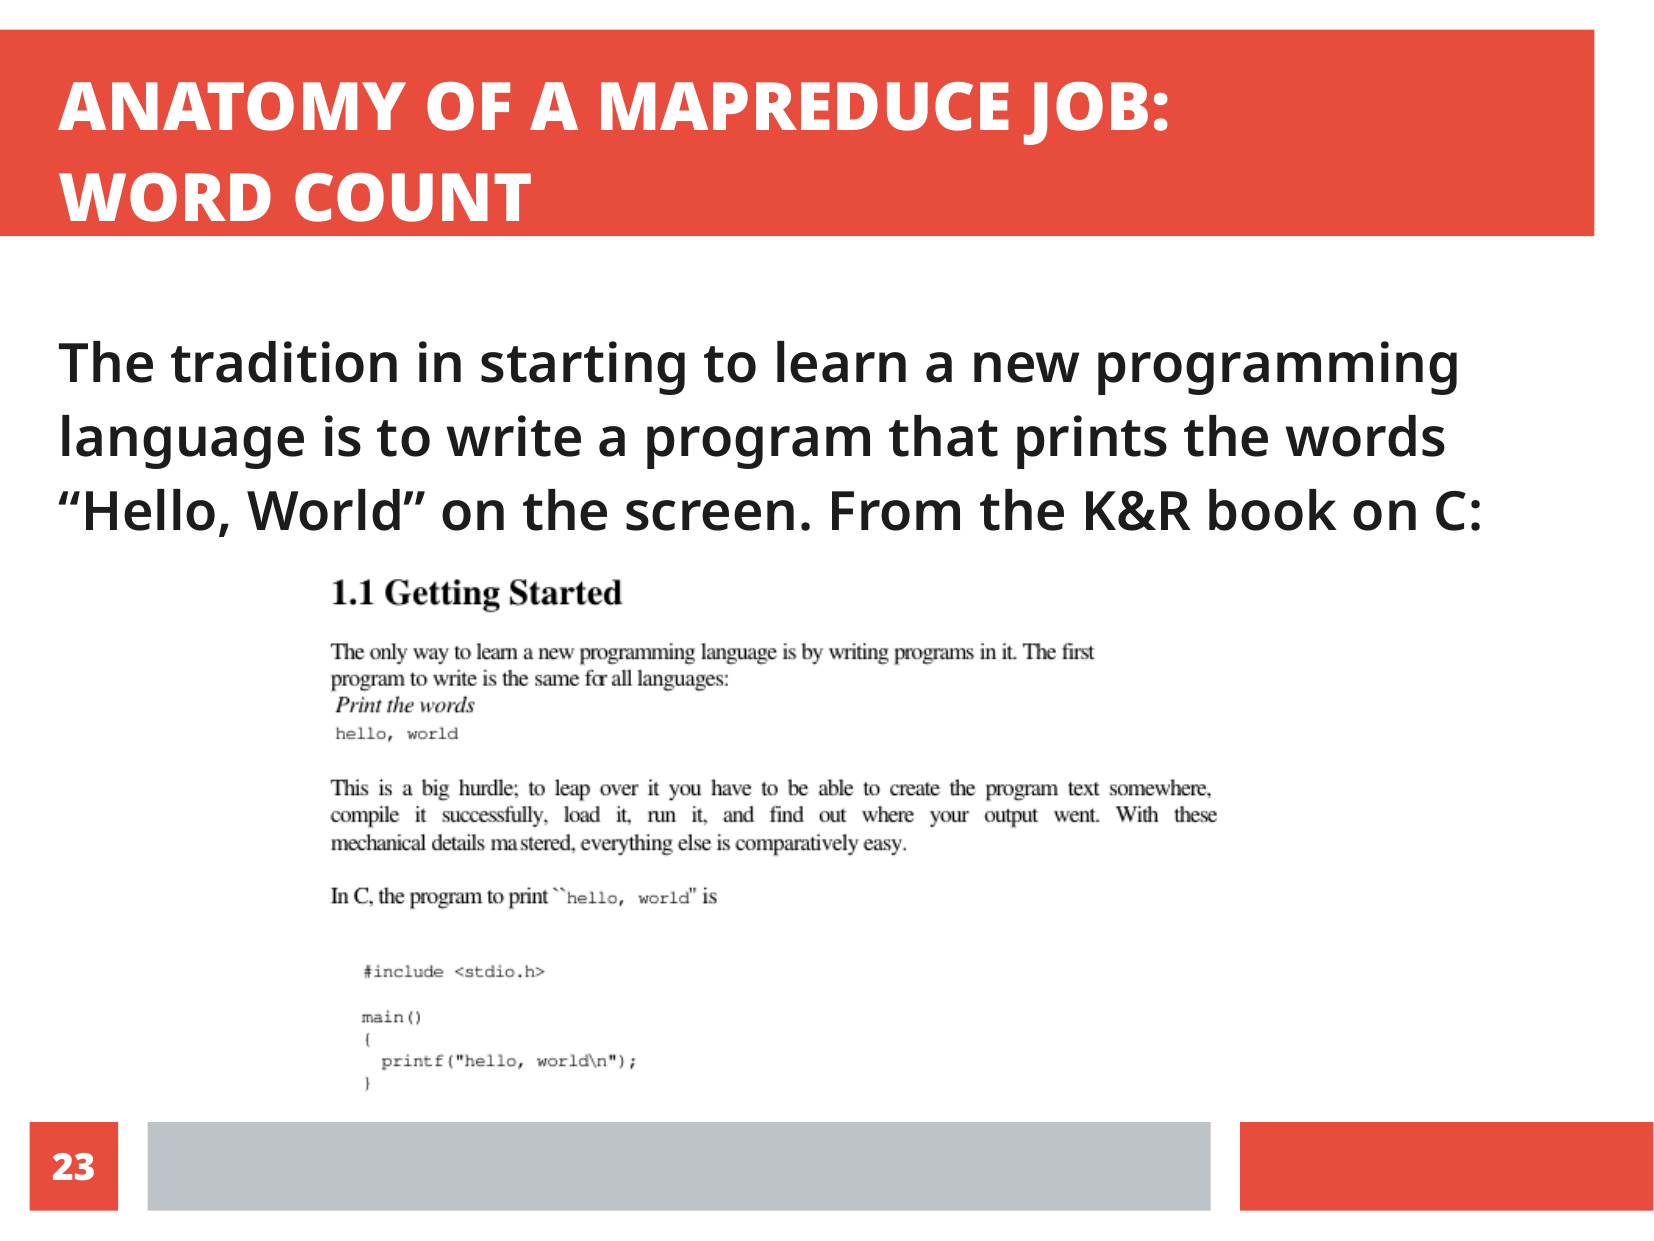

# ANATOMY OF A MAPREDUCE JOB: WORD COUNT
The tradition in starting to learn a new programming language is to write a program that prints the words “Hello, World” on the screen. From the K&R book on C:
23